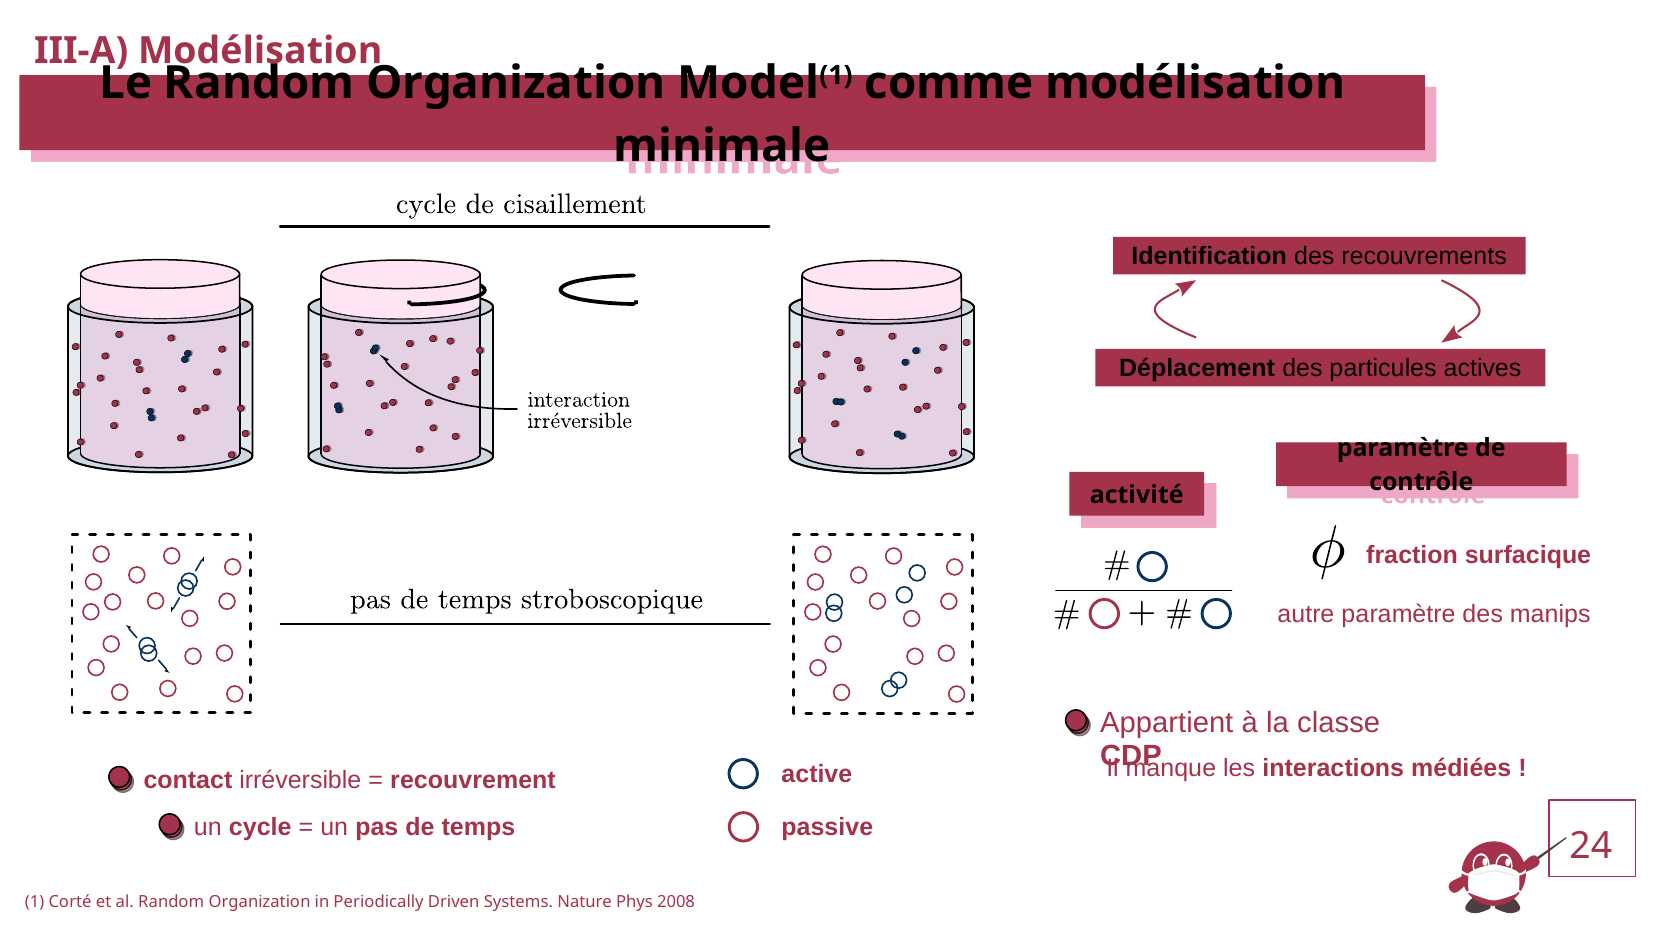

III-A) Modélisation
Le Random Organization Model(1) comme modélisation minimale
Identification des recouvrements
Déplacement des particules actives
paramètre de contrôle
activité
fraction surfacique
autre paramètre des manips
Appartient à la classe CDP
Il manque les interactions médiées !
active
contact irréversible = recouvrement
un cycle = un pas de temps
passive
(1) Corté et al. Random Organization in Periodically Driven Systems. Nature Phys 2008